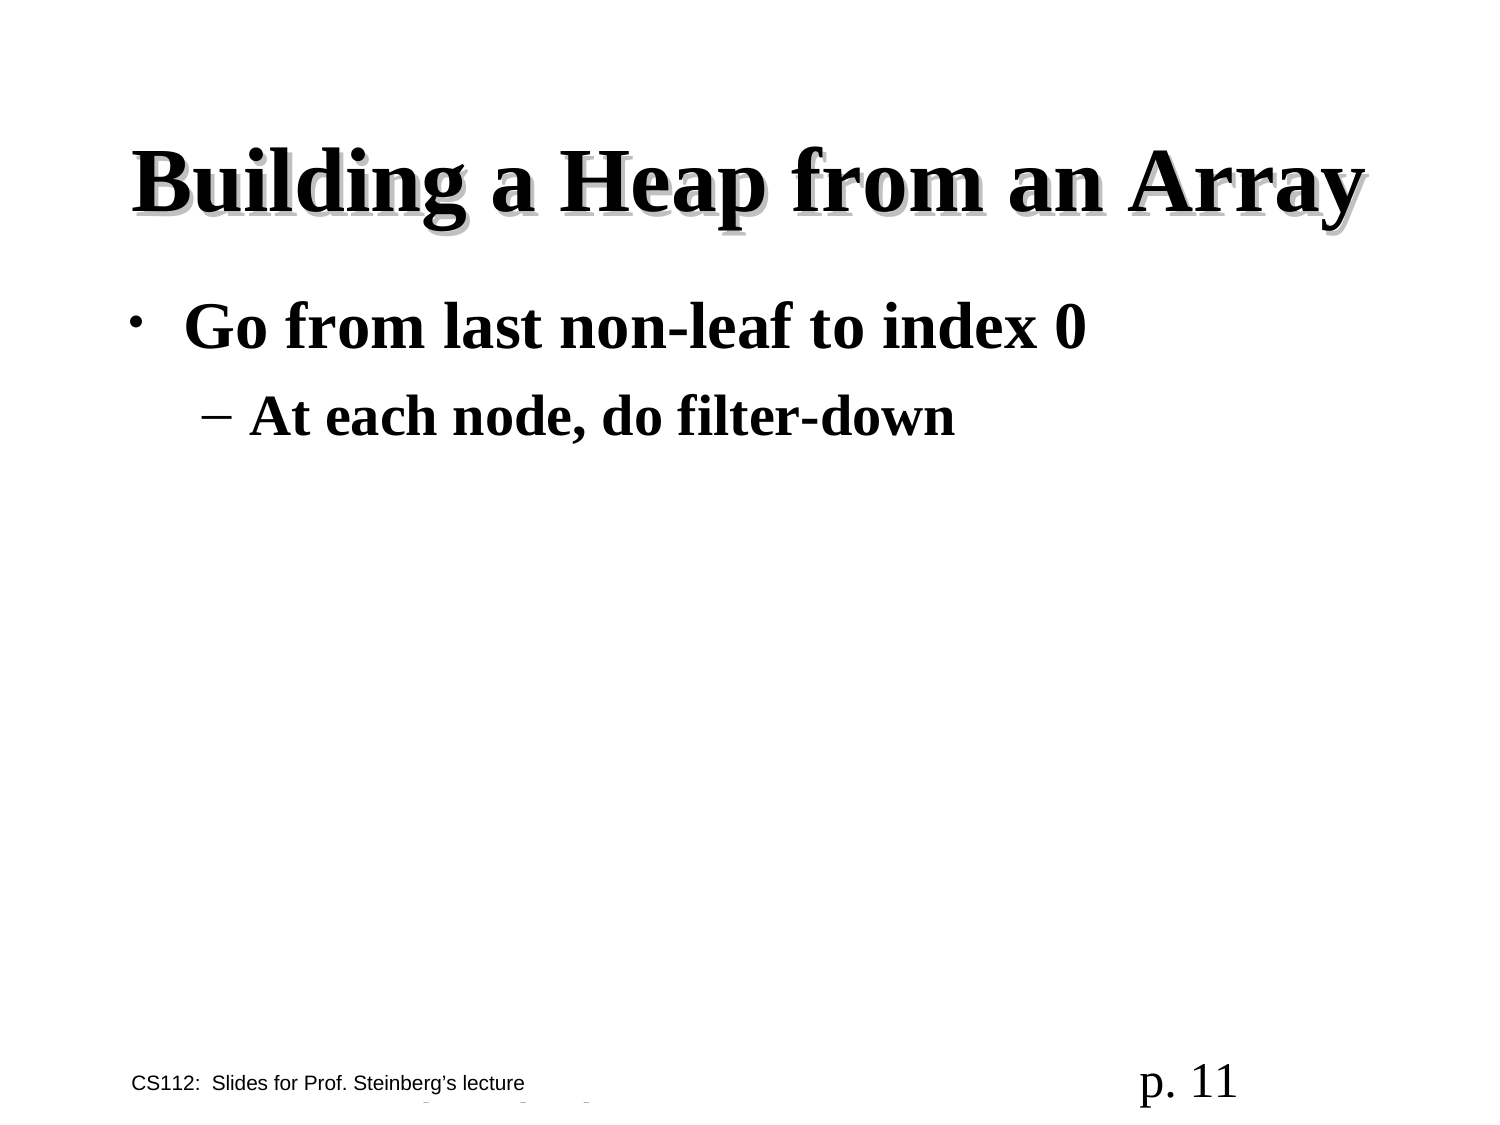

# Building a Heap from an Array
Go from last non-leaf to index 0
At each node, do filter-down